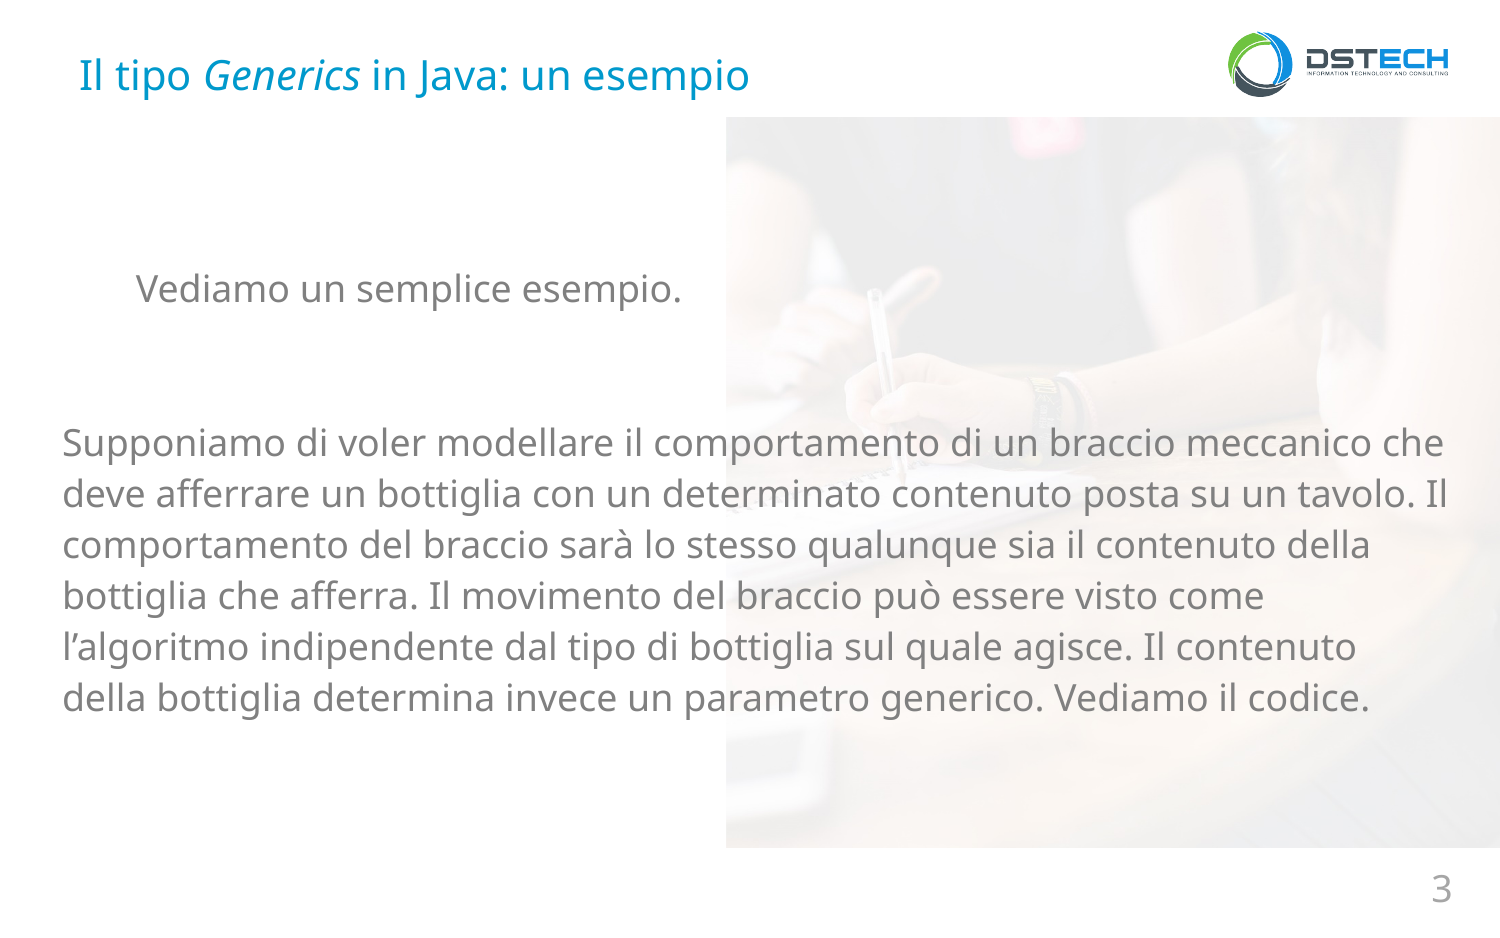

Il tipo Generics in Java: un esempio
	Vediamo un semplice esempio.
Supponiamo di voler modellare il comportamento di un braccio meccanico che deve afferrare un bottiglia con un determinato contenuto posta su un tavolo. Il comportamento del braccio sarà lo stesso qualunque sia il contenuto della bottiglia che afferra. Il movimento del braccio può essere visto come l’algoritmo indipendente dal tipo di bottiglia sul quale agisce. Il contenuto della bottiglia determina invece un parametro generico. Vediamo il codice.
3